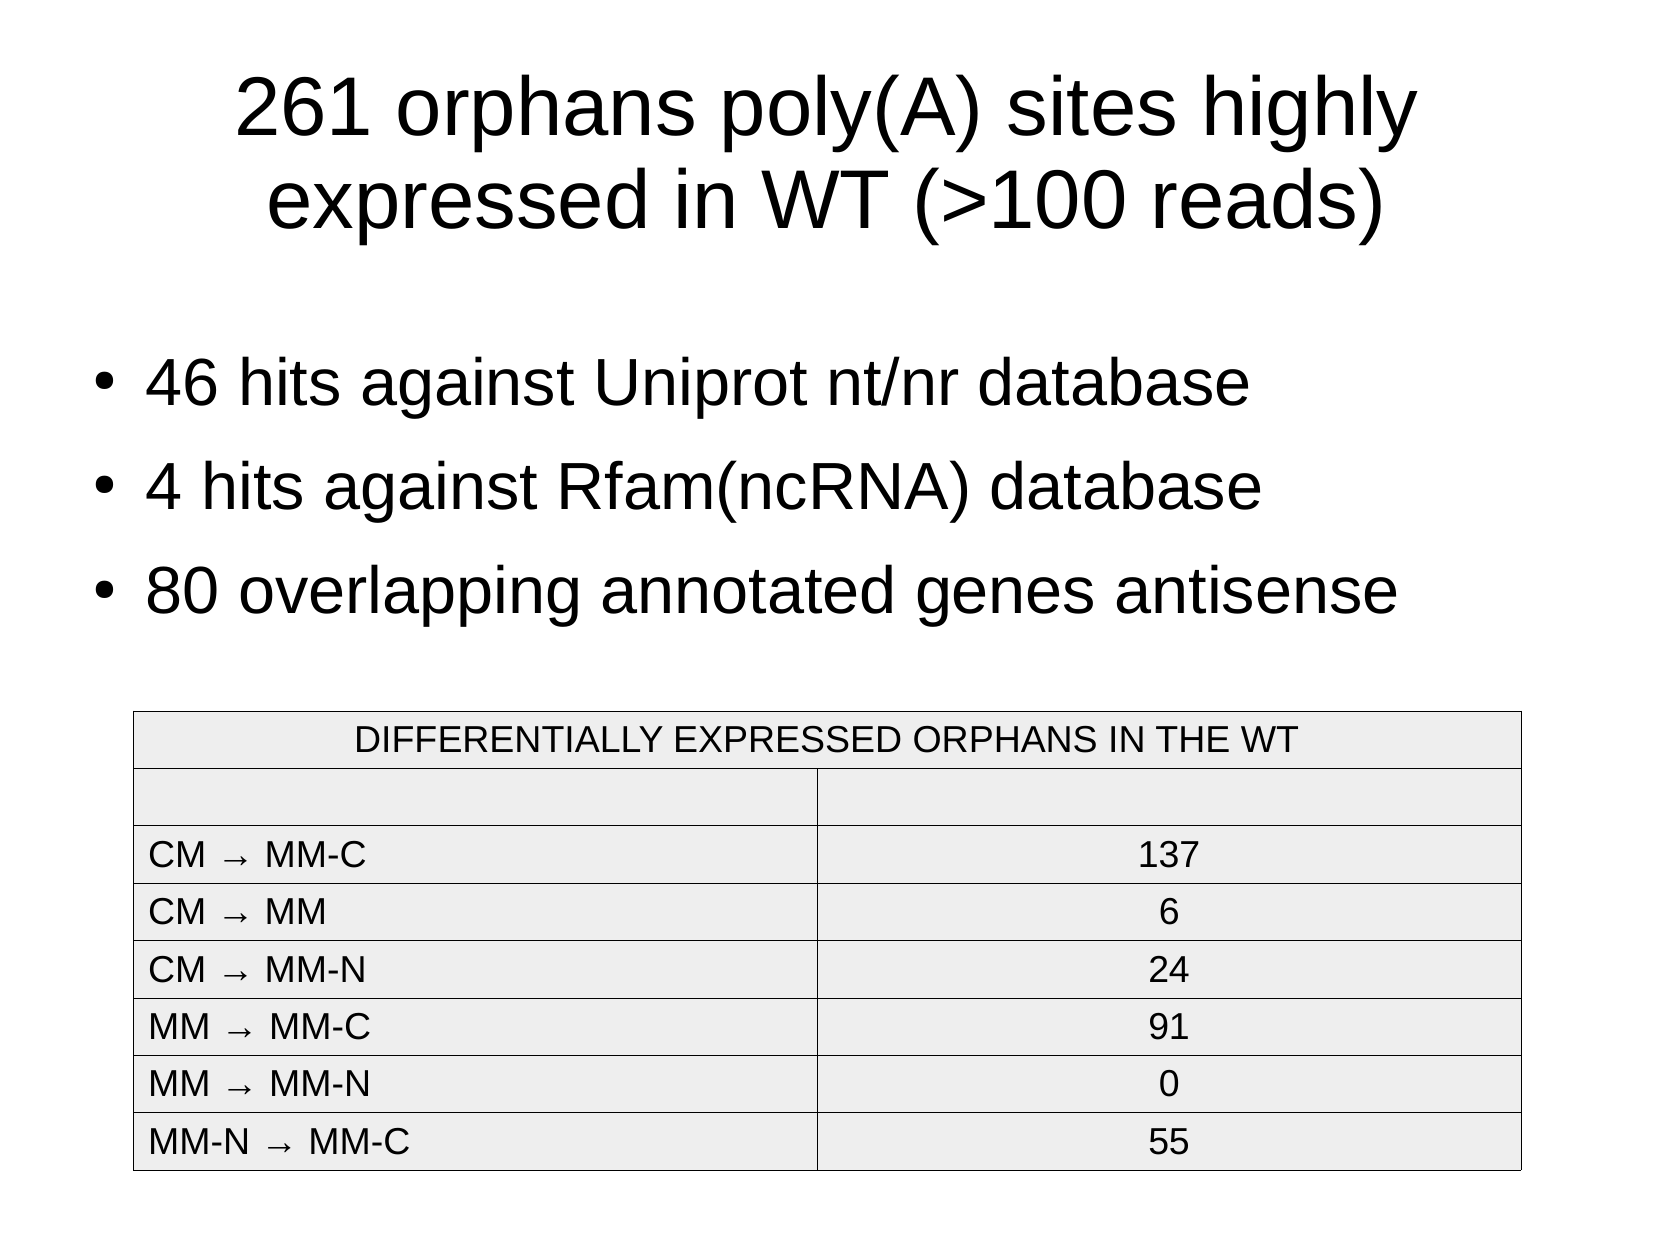

# 261 orphans poly(A) sites highly expressed in WT (>100 reads)
46 hits against Uniprot nt/nr database
4 hits against Rfam(ncRNA) database
80 overlapping annotated genes antisense
| DIFFERENTIALLY EXPRESSED ORPHANS IN THE WT | |
| --- | --- |
| | |
| CM → MM-C | 137 |
| CM → MM | 6 |
| CM → MM-N | 24 |
| MM → MM-C | 91 |
| MM → MM-N | 0 |
| MM-N → MM-C | 55 |